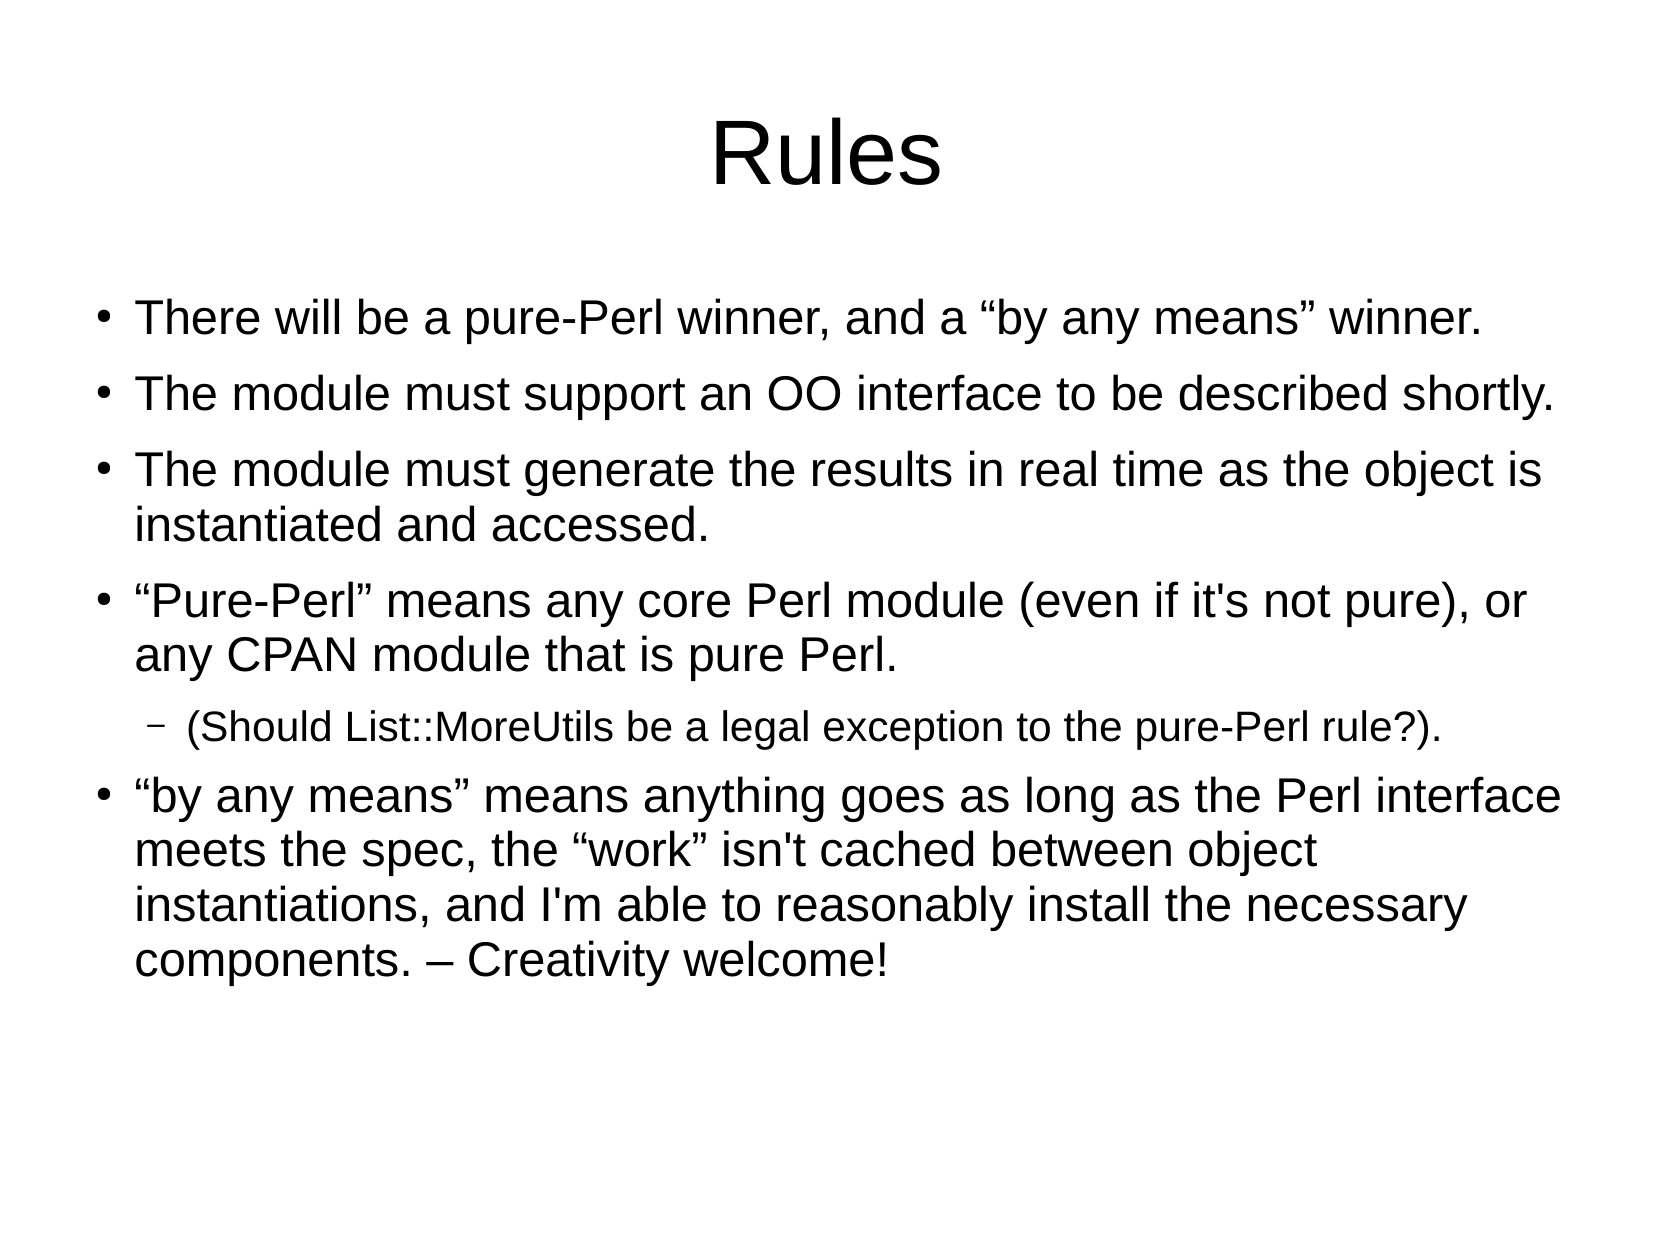

# Rules
There will be a pure-Perl winner, and a “by any means” winner.
The module must support an OO interface to be described shortly.
The module must generate the results in real time as the object is instantiated and accessed.
“Pure-Perl” means any core Perl module (even if it's not pure), or any CPAN module that is pure Perl.
(Should List::MoreUtils be a legal exception to the pure-Perl rule?).
“by any means” means anything goes as long as the Perl interface meets the spec, the “work” isn't cached between object instantiations, and I'm able to reasonably install the necessary components. – Creativity welcome!